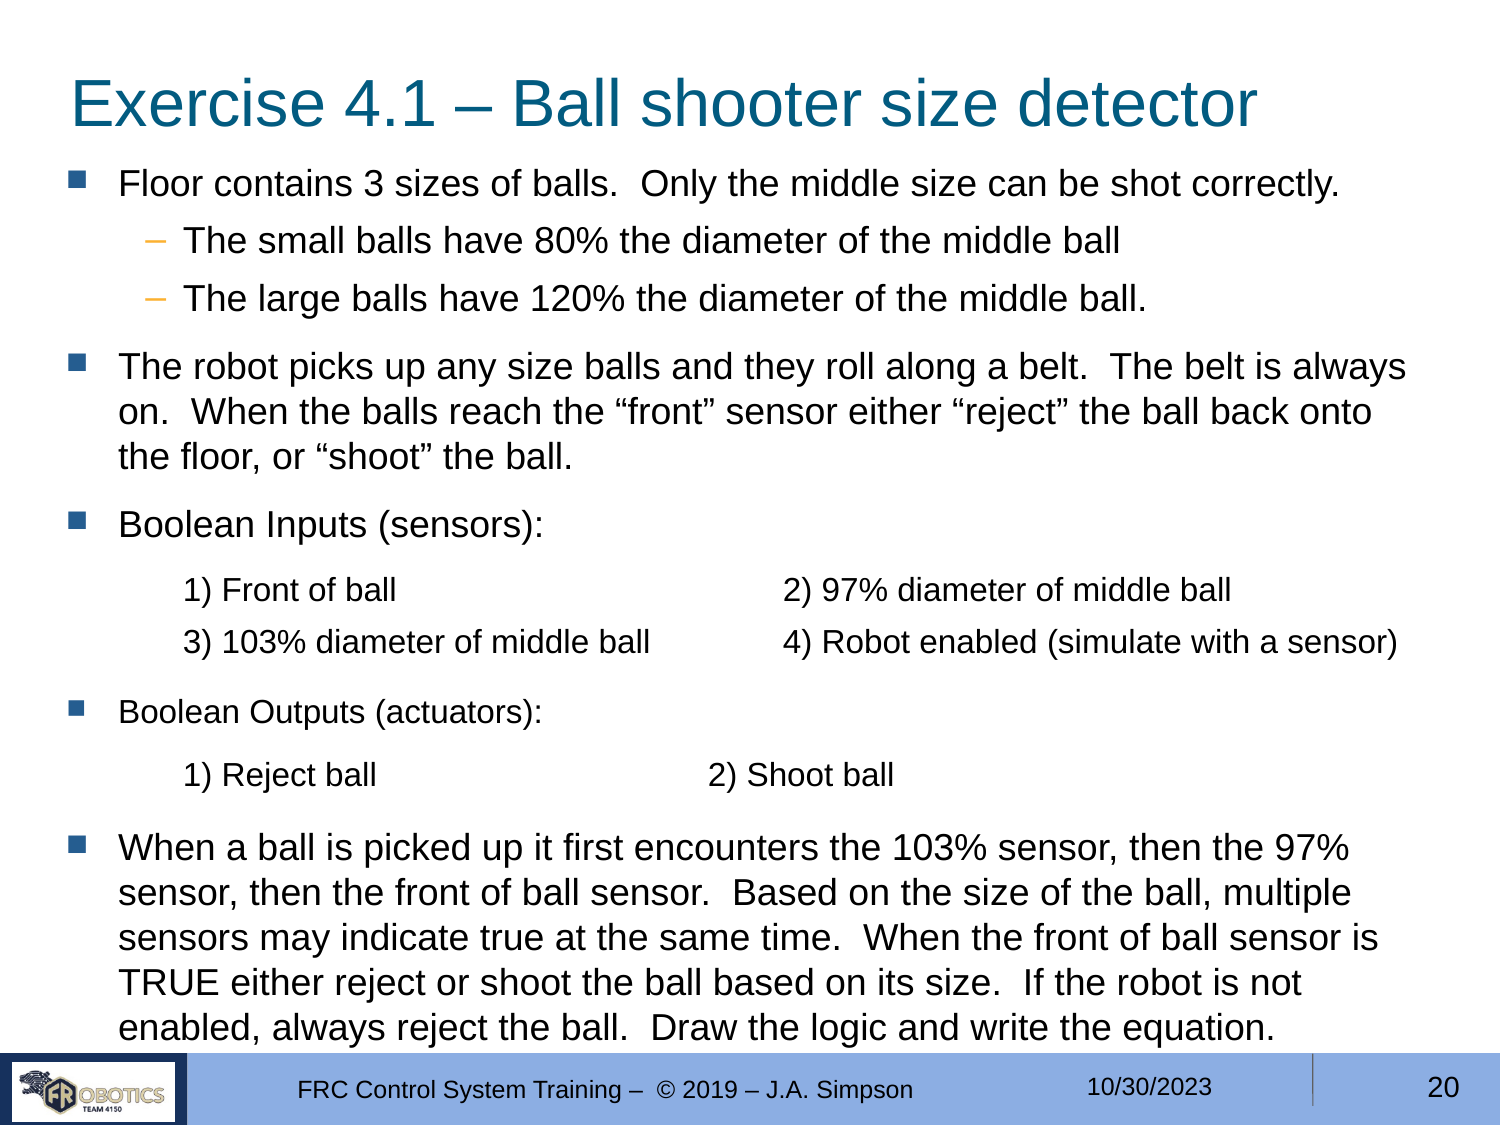

# Exercise 4.1 – Ball shooter size detector
Floor contains 3 sizes of balls. Only the middle size can be shot correctly.
The small balls have 80% the diameter of the middle ball
The large balls have 120% the diameter of the middle ball.
The robot picks up any size balls and they roll along a belt. The belt is always on. When the balls reach the “front” sensor either “reject” the ball back onto the floor, or “shoot” the ball.
Boolean Inputs (sensors):
1) Front of ball						2) 97% diameter of middle ball
3) 103% diameter of middle ball		4) Robot enabled (simulate with a sensor)
Boolean Outputs (actuators):
1) Reject ball 					2) Shoot ball
When a ball is picked up it first encounters the 103% sensor, then the 97% sensor, then the front of ball sensor. Based on the size of the ball, multiple sensors may indicate true at the same time. When the front of ball sensor is TRUE either reject or shoot the ball based on its size. If the robot is not enabled, always reject the ball. Draw the logic and write the equation.
10/30/2023
FRC Control System Training – © 2019 – J.A. Simpson